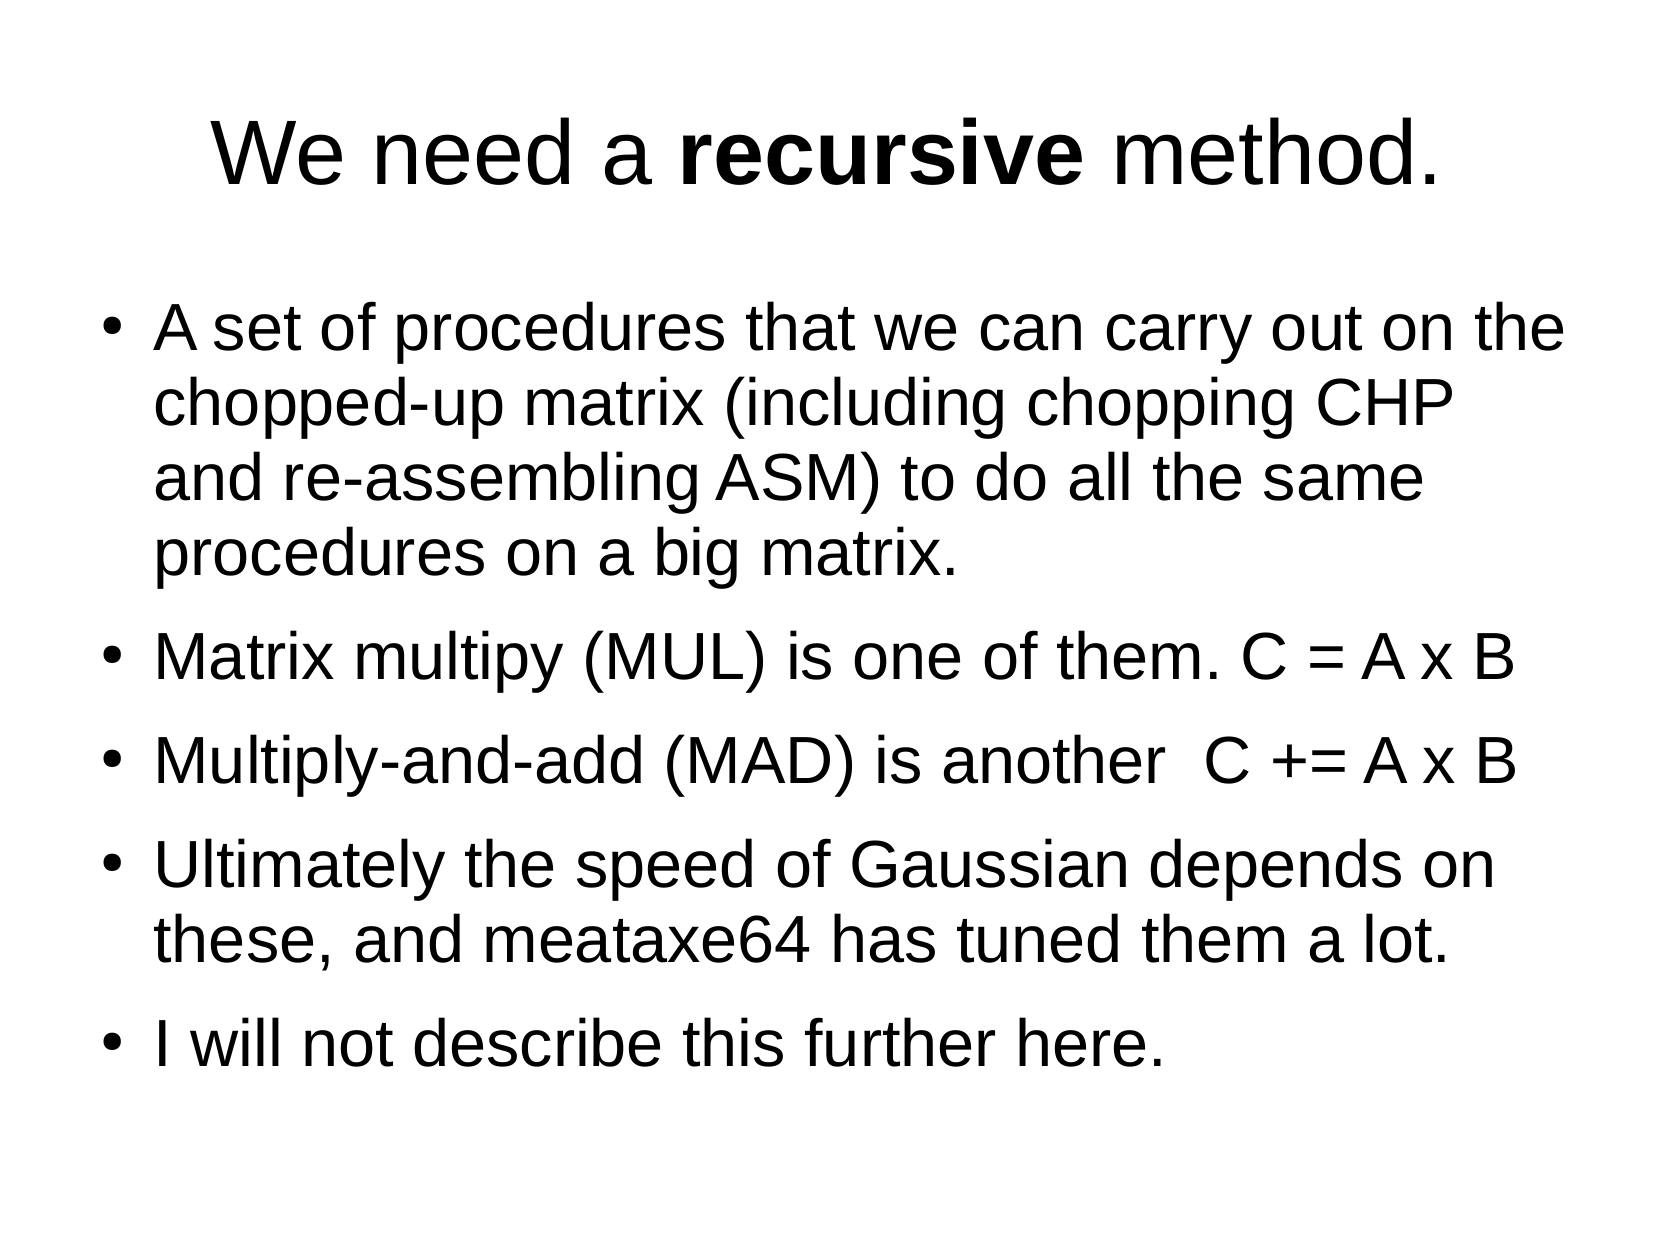

# We need a recursive method.
A set of procedures that we can carry out on the chopped-up matrix (including chopping CHP and re-assembling ASM) to do all the same procedures on a big matrix.
Matrix multipy (MUL) is one of them. C = A x B
Multiply-and-add (MAD) is another C += A x B
Ultimately the speed of Gaussian depends on these, and meataxe64 has tuned them a lot.
I will not describe this further here.